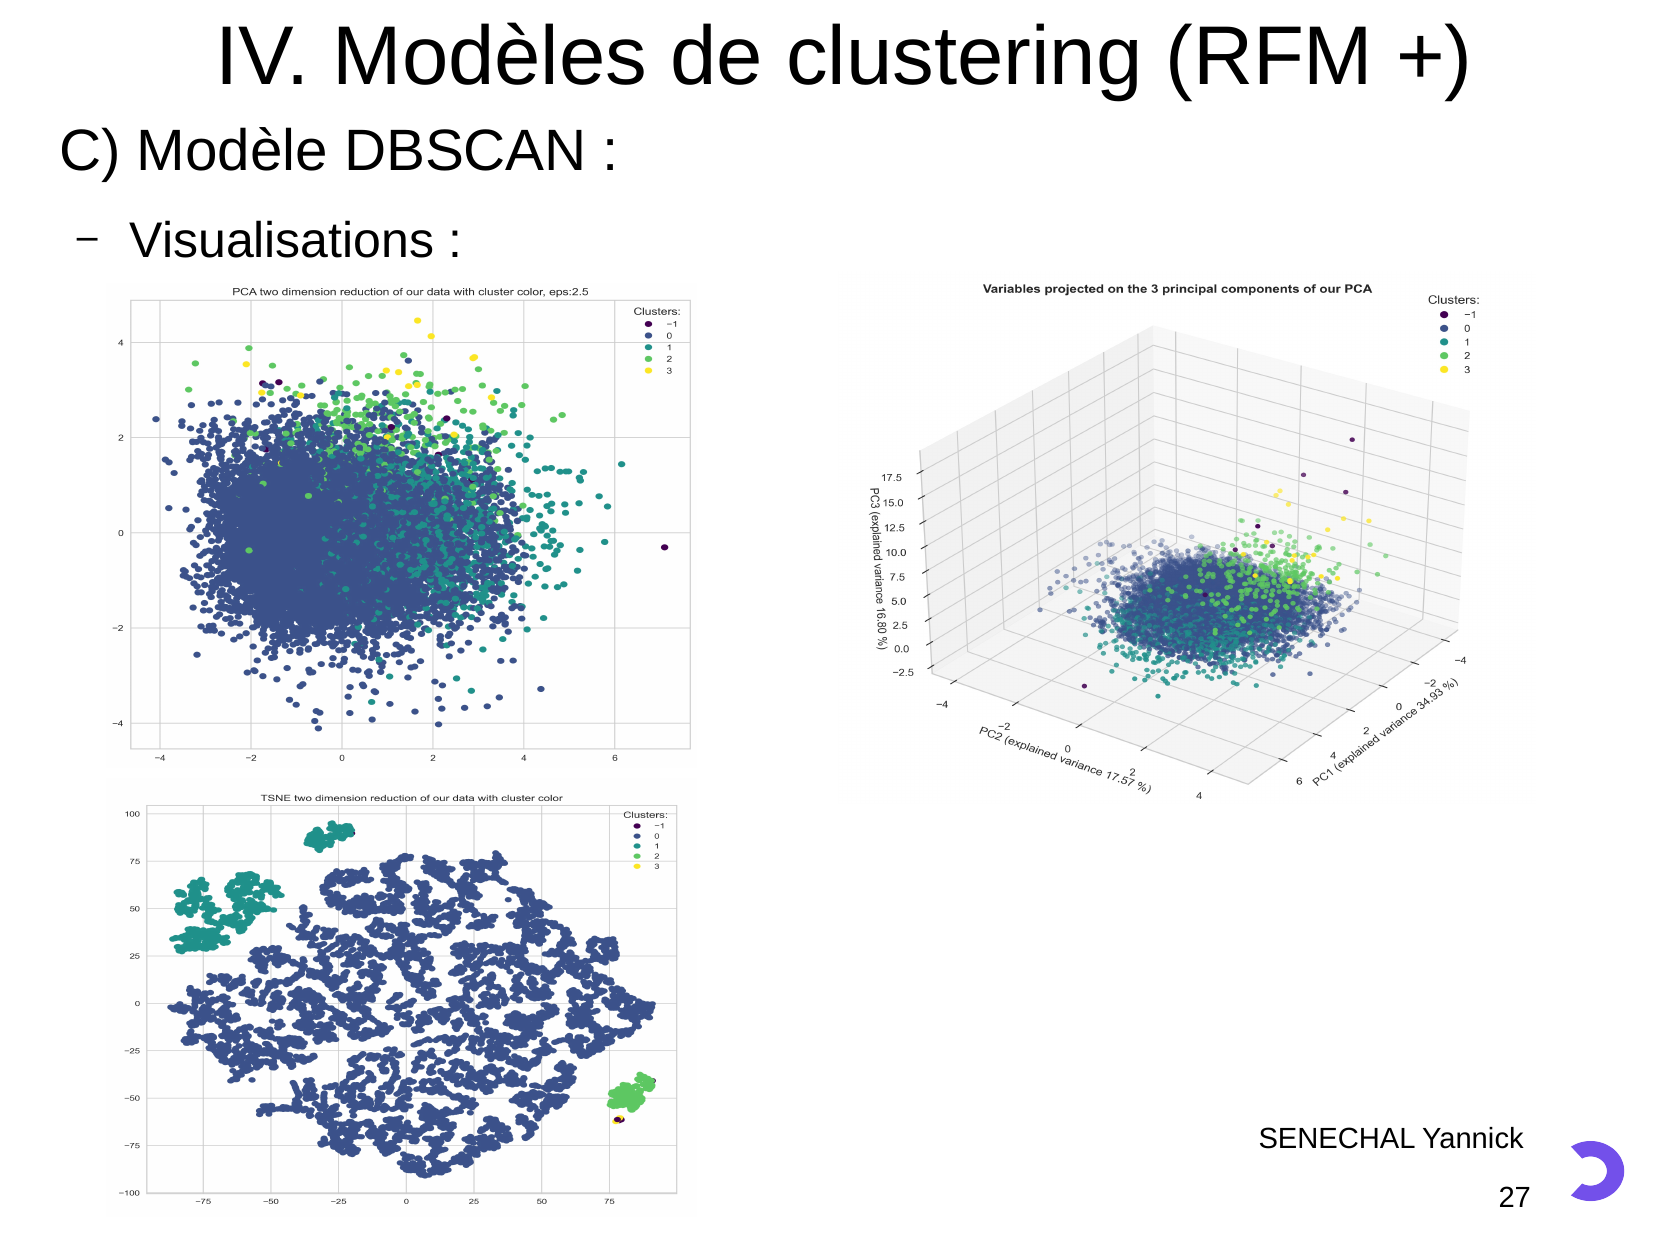

# IV. Modèles de clustering (RFM +)
C) Modèle DBSCAN :
Visualisations :
SENECHAL Yannick
27